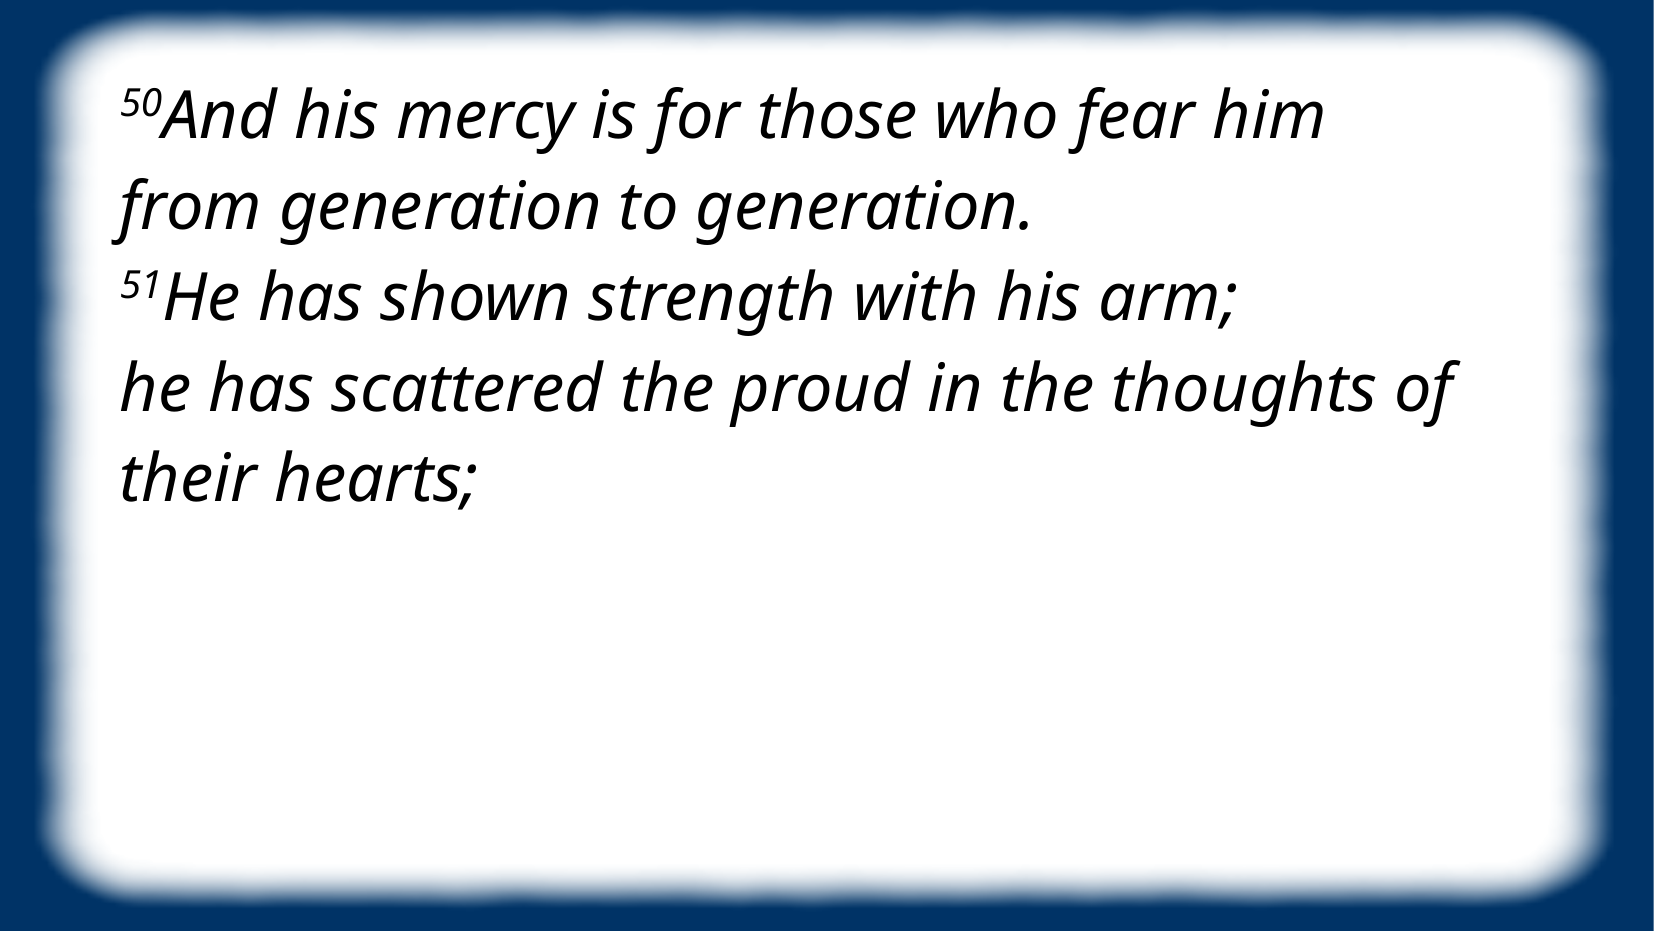

50And his mercy is for those who fear him
from generation to generation.
51He has shown strength with his arm;
he has scattered the proud in the thoughts of their hearts;